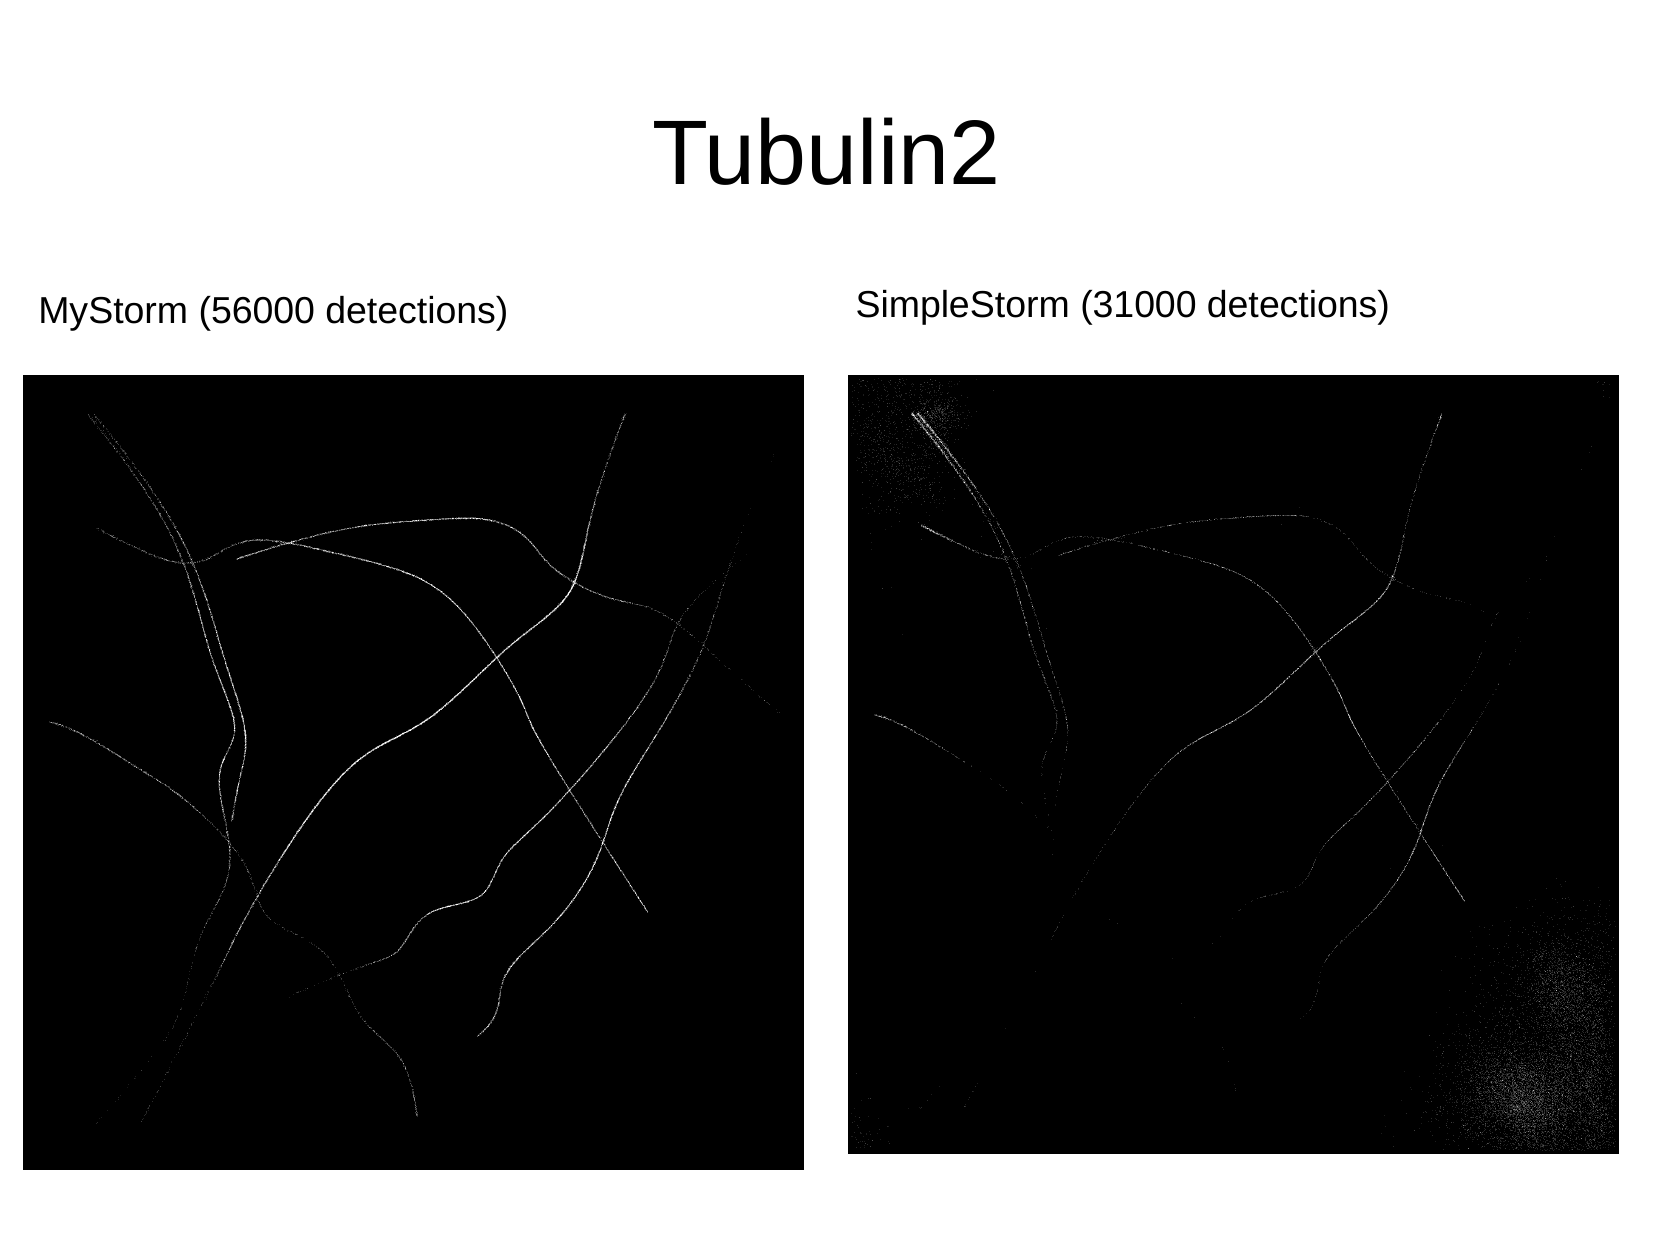

# Tubulin2
SimpleStorm (31000 detections)
MyStorm (56000 detections)